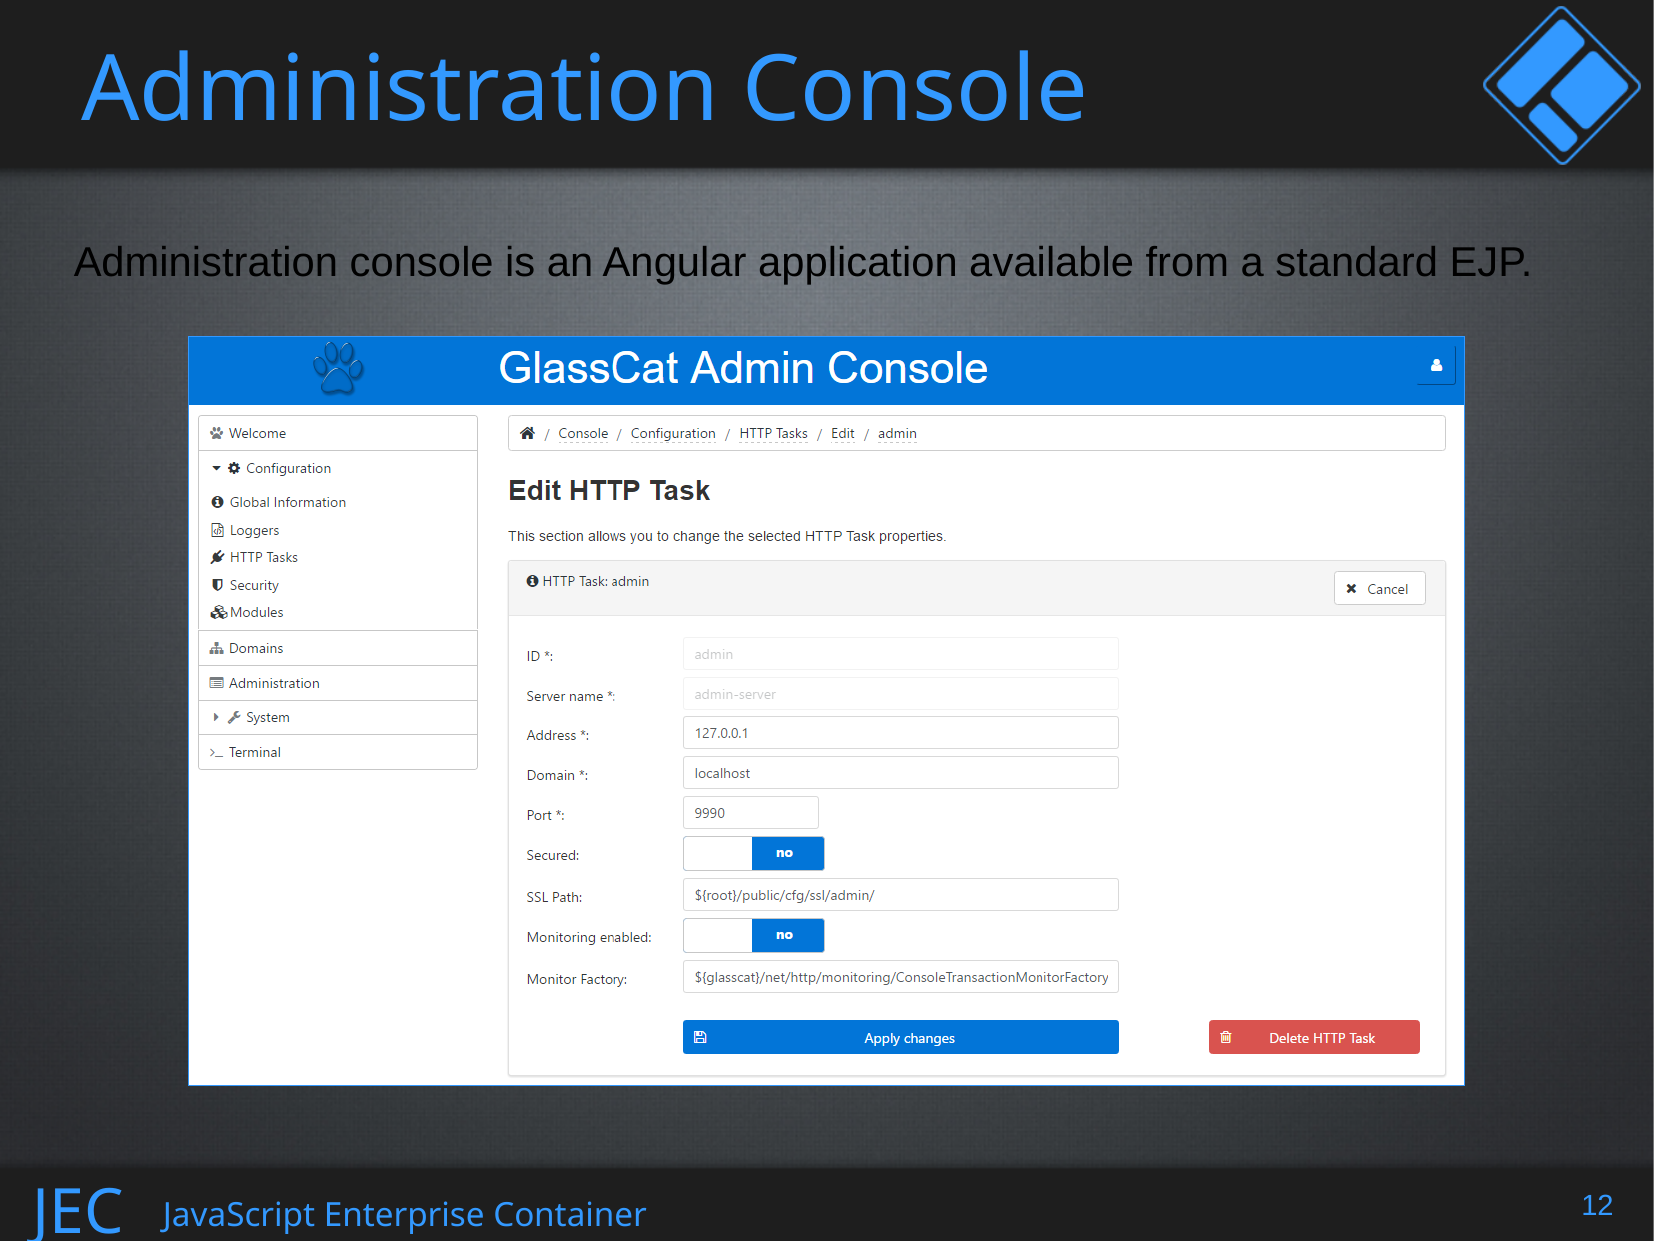

# Administration Console
Administration console is an Angular application available from a standard EJP.
JEC
12
JavaScript Enterprise Container